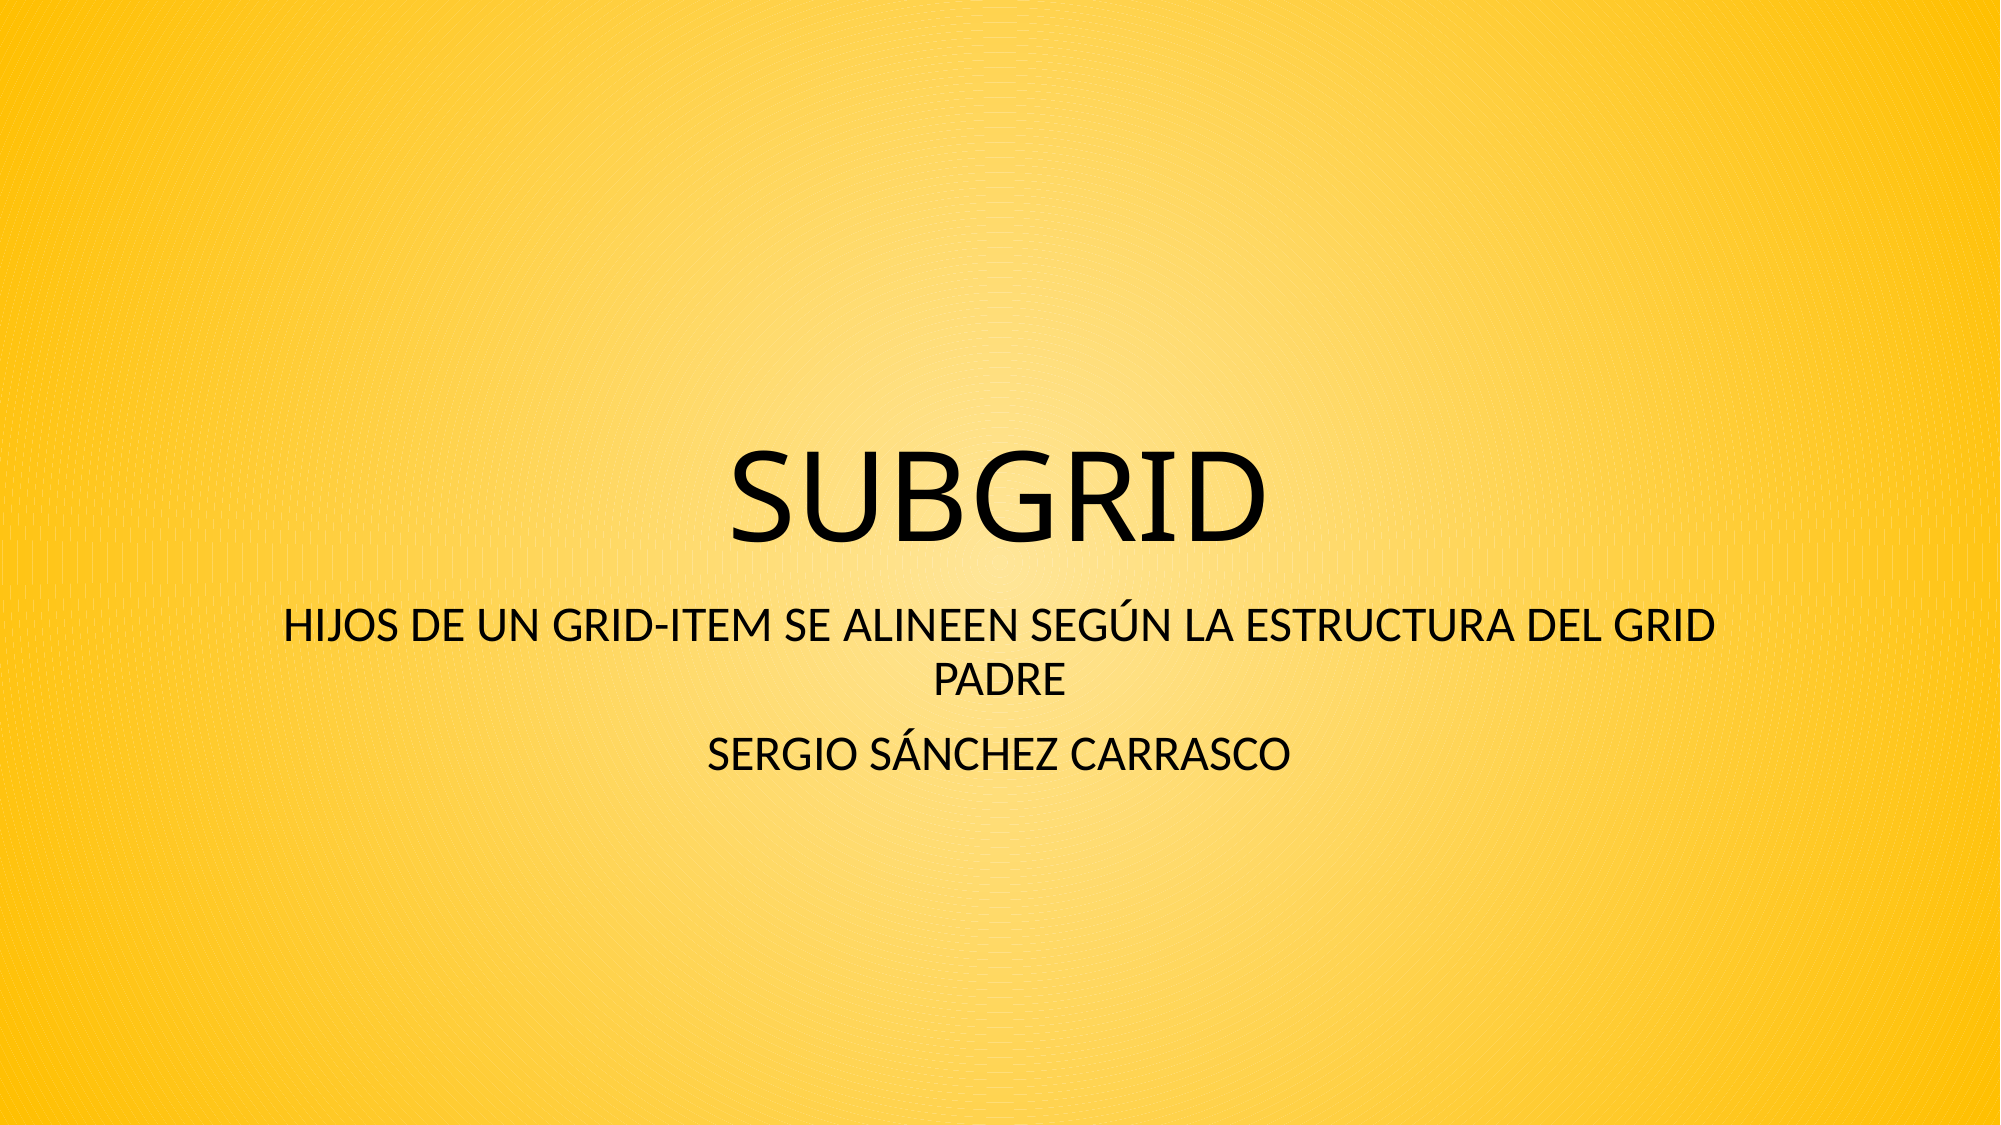

# SUBGRID
HIJOS DE UN GRID-ITEM SE ALINEEN SEGÚN LA ESTRUCTURA DEL GRID PADRE
SERGIO SÁNCHEZ CARRASCO